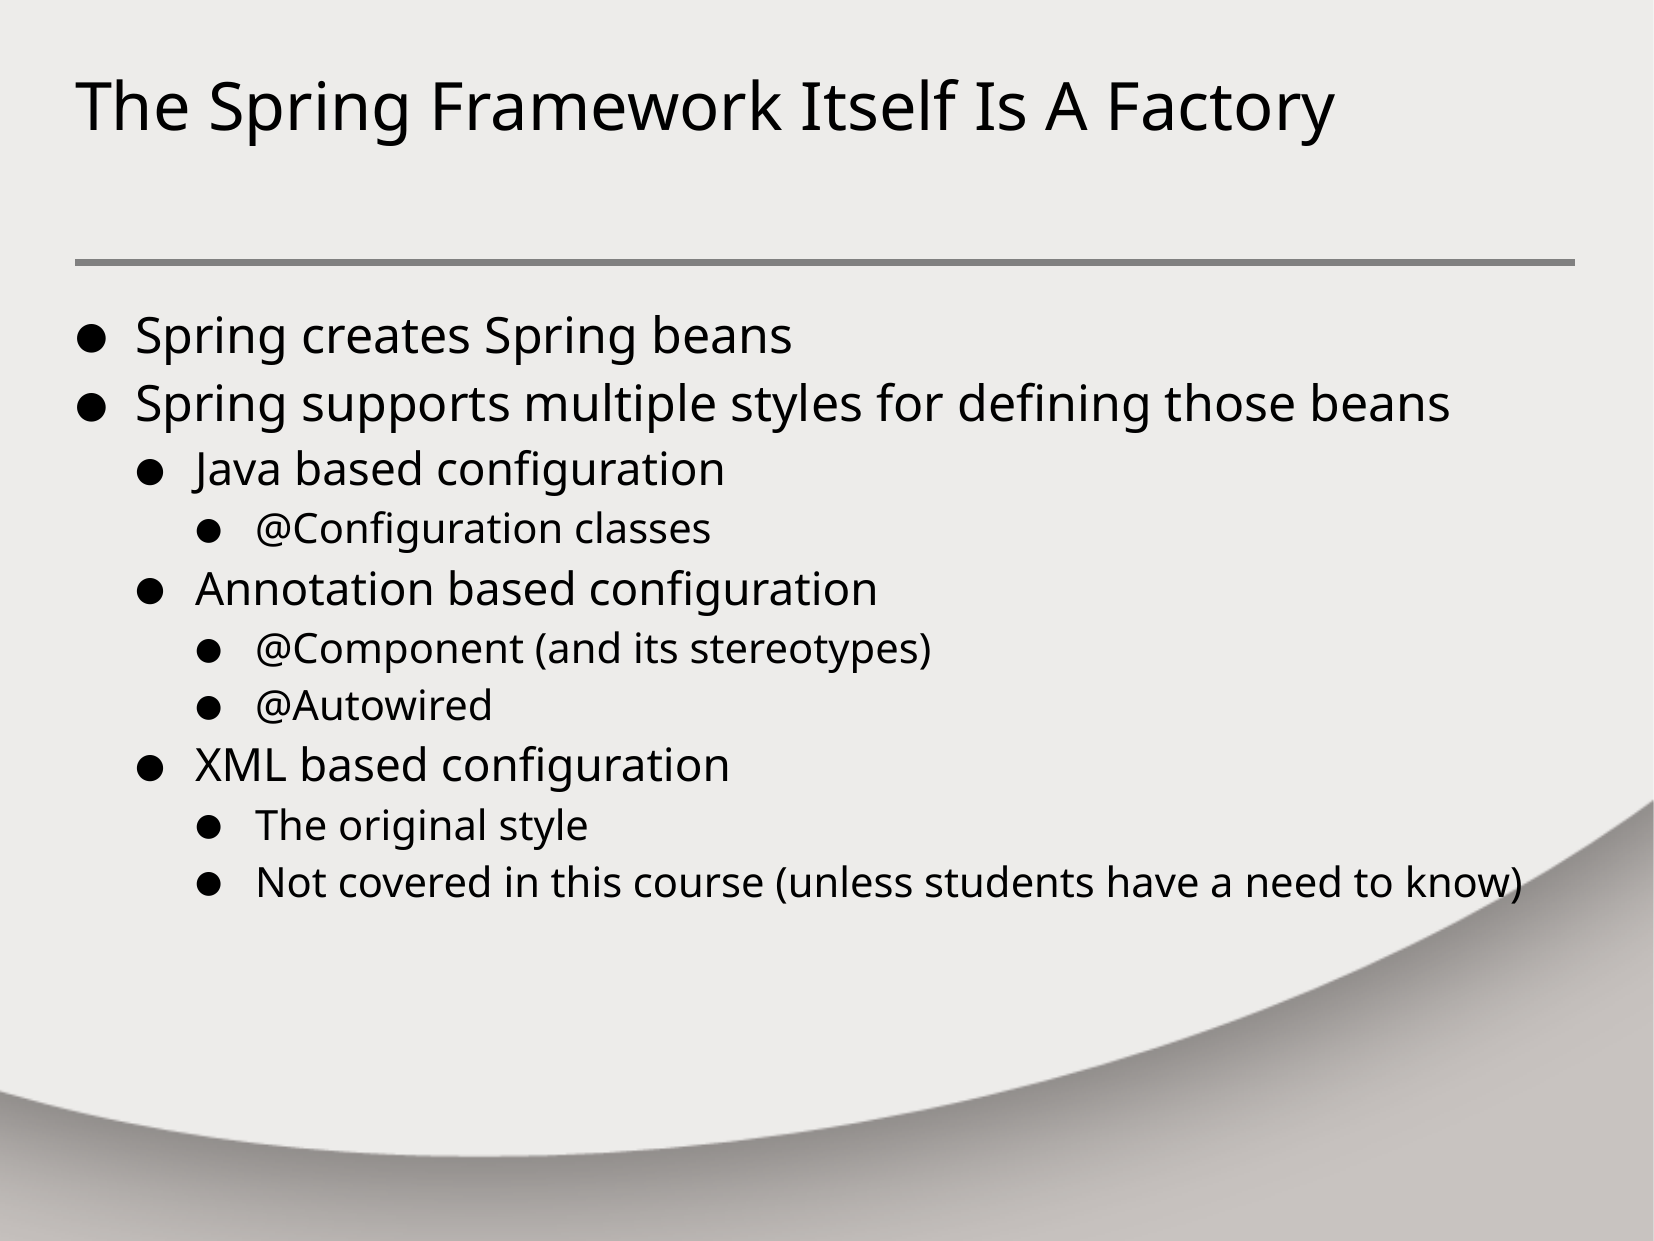

# The Spring Framework Itself Is A Factory
Spring creates Spring beans
Spring supports multiple styles for defining those beans
Java based configuration
@Configuration classes
Annotation based configuration
@Component (and its stereotypes)
@Autowired
XML based configuration
The original style
Not covered in this course (unless students have a need to know)